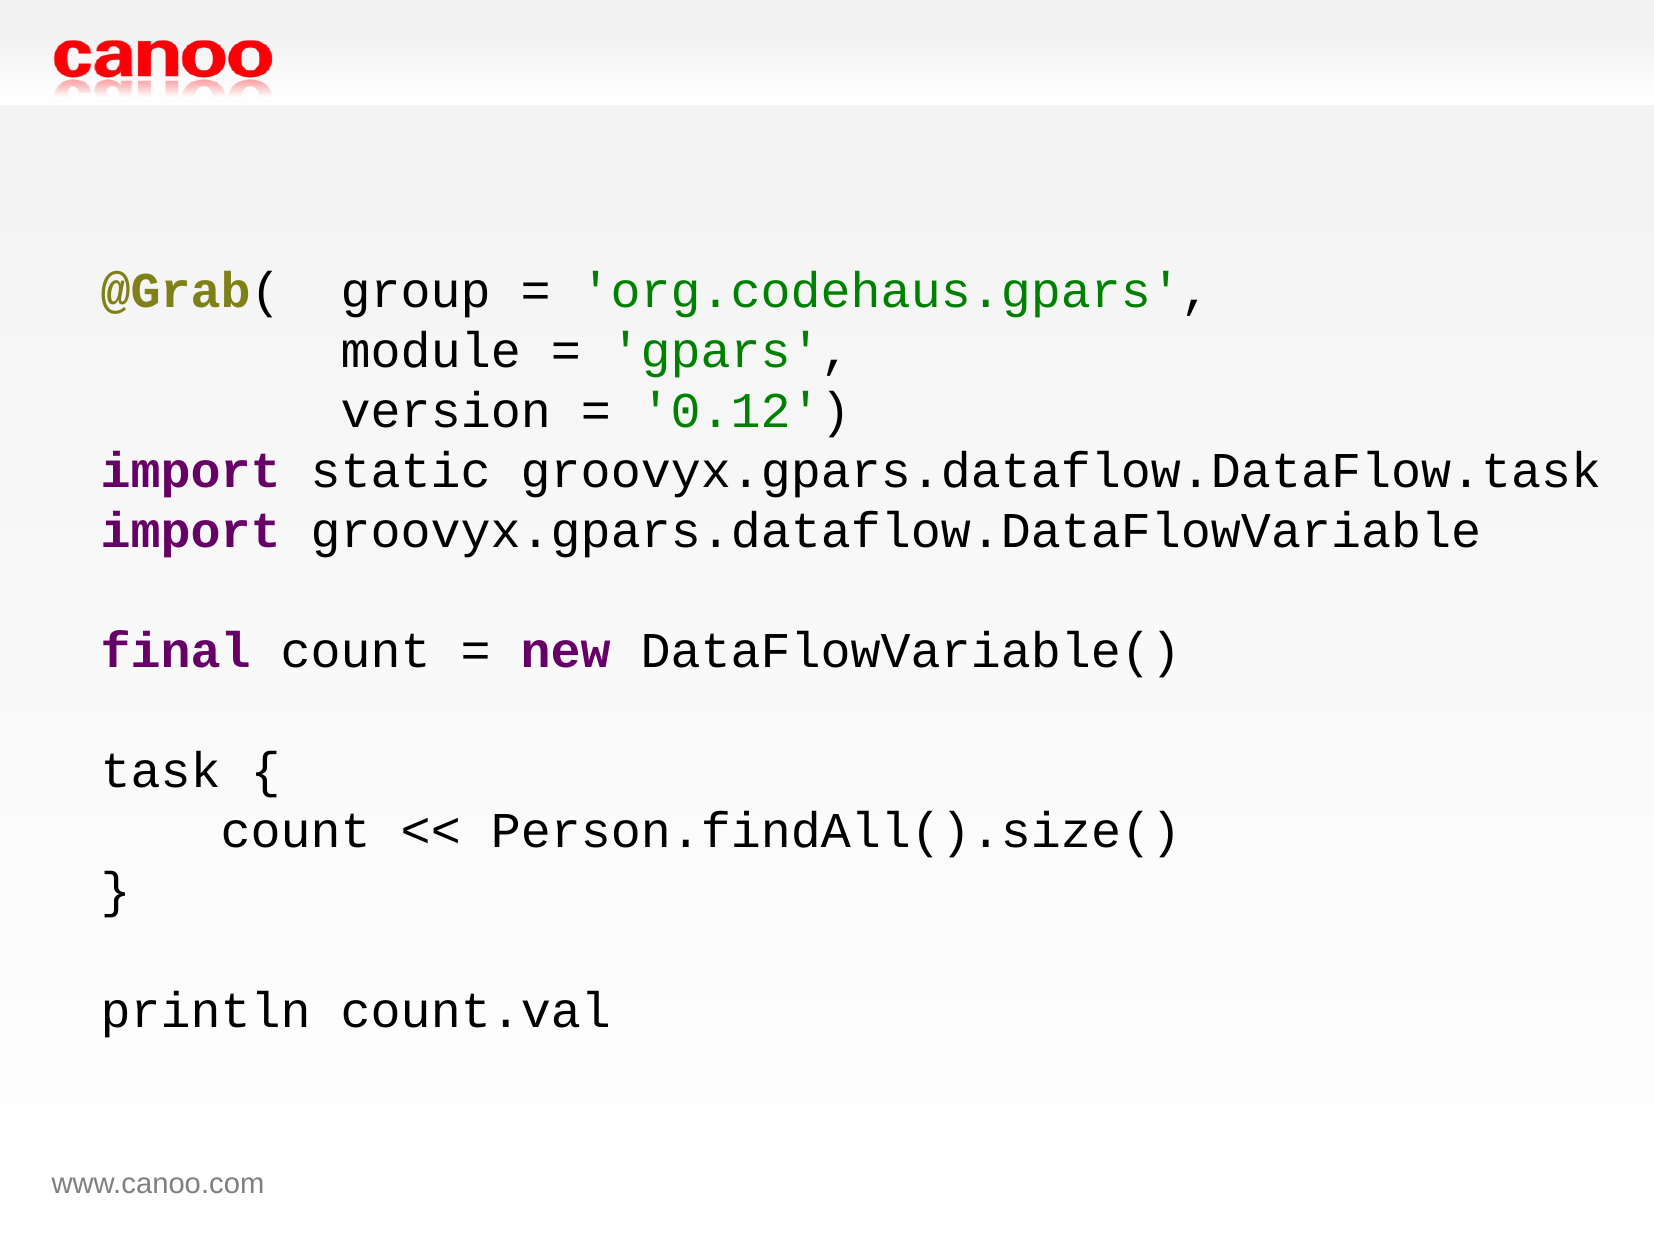

@Grab( group = 'org.codehaus.gpars',
 module = 'gpars',
 version = '0.12')
import static groovyx.gpars.dataflow.DataFlow.task
import groovyx.gpars.dataflow.DataFlowVariable
final count = new DataFlowVariable()
task {
 count << Person.findAll().size()
}
println count.val